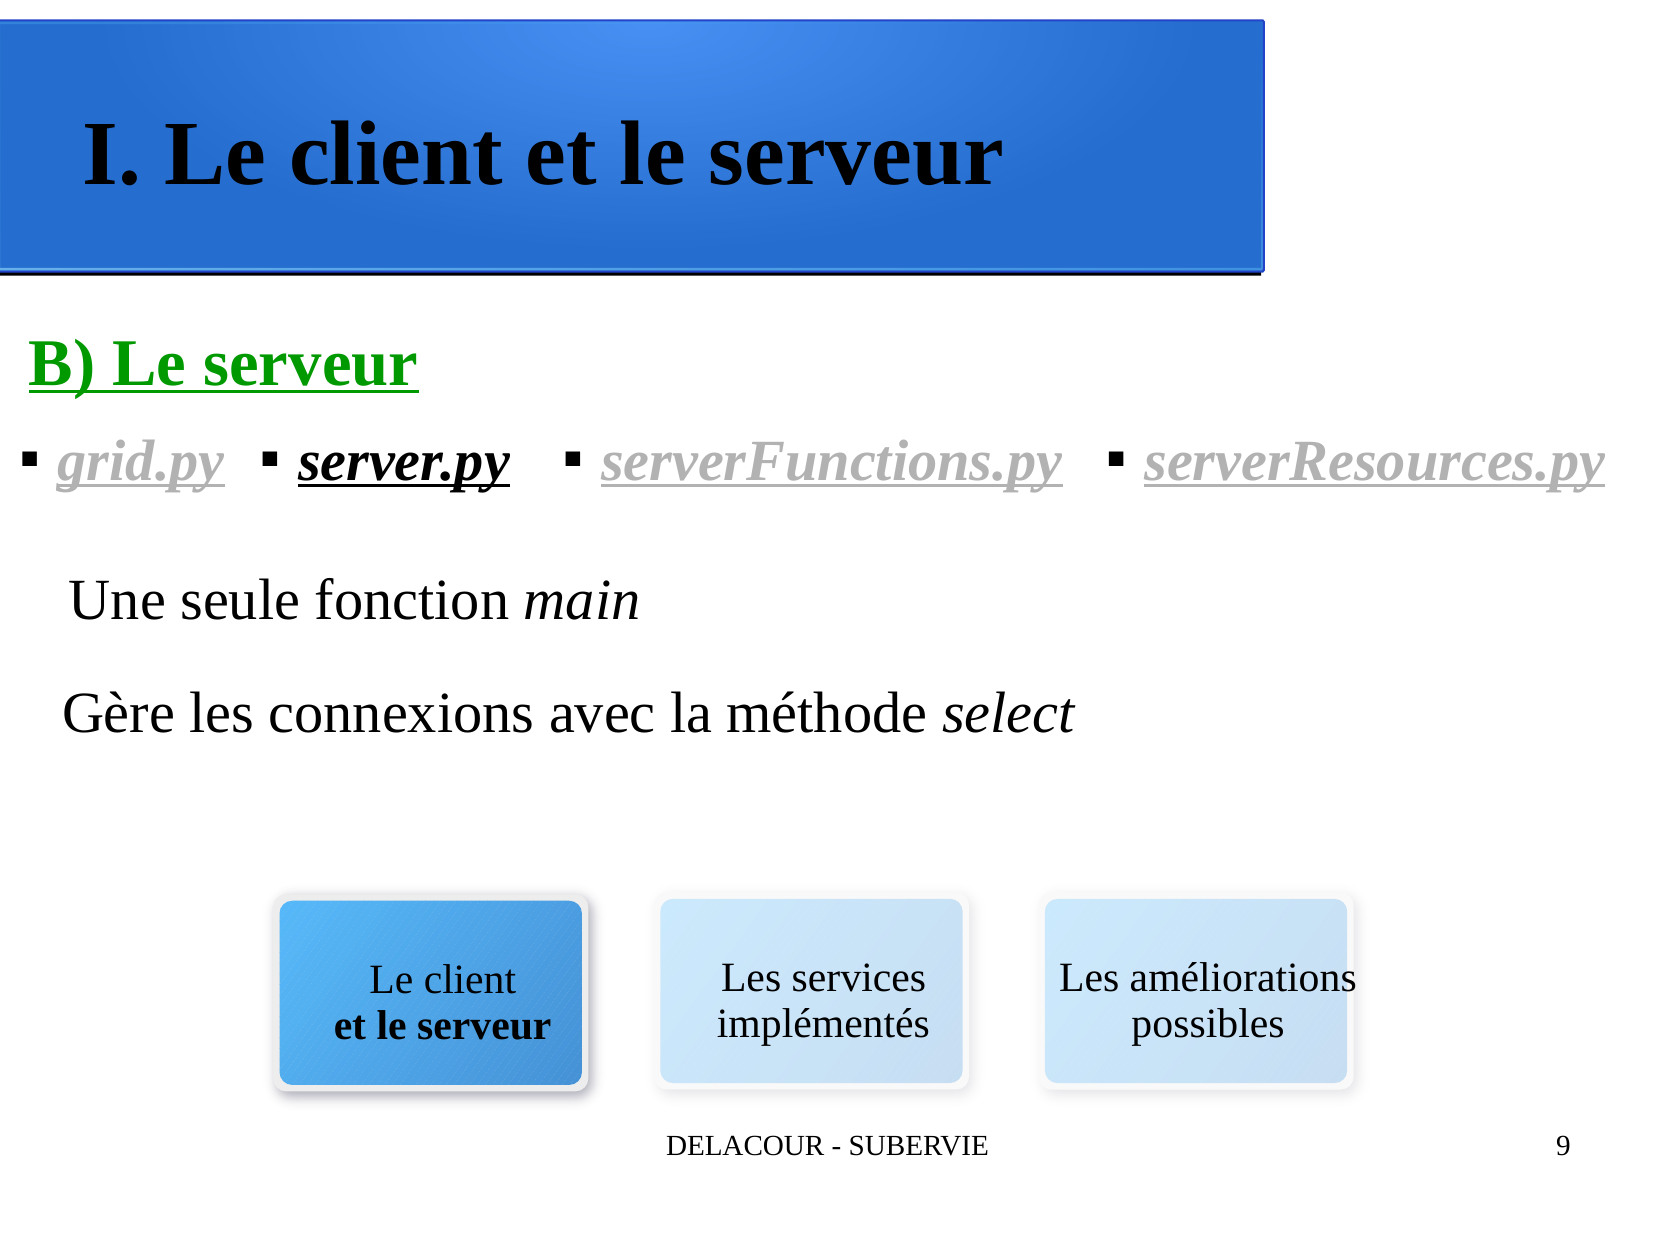

# I. Le client et le serveur
B) Le serveur
grid.py
server.py
serverFunctions.py
serverResources.py
Une seule fonction main
Gère les connexions avec la méthode select
Les services
implémentés
Les améliorations
possibles
Le client
et le serveur
DELACOUR - SUBERVIE
9